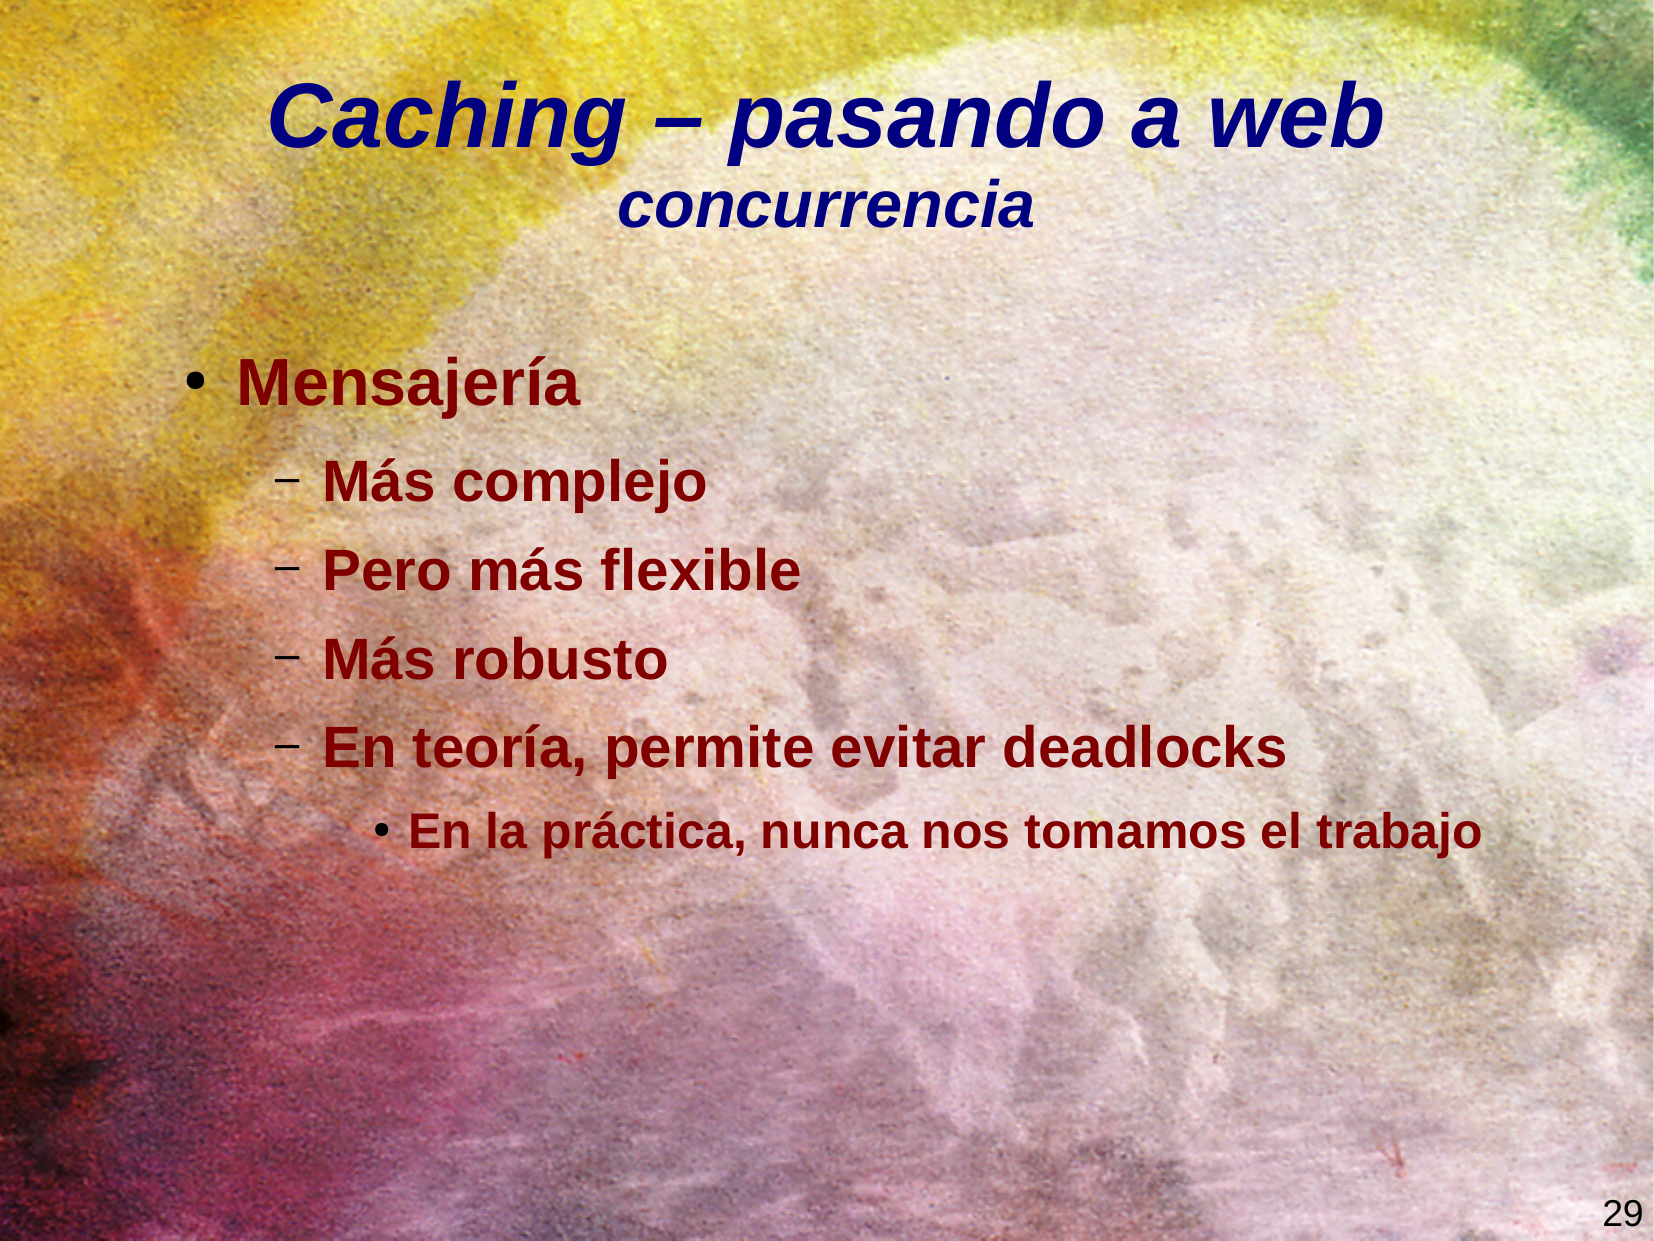

# Caching – pasando a web concurrencia
Mensajería
Más complejo
Pero más flexible
Más robusto
En teoría, permite evitar deadlocks
En la práctica, nunca nos tomamos el trabajo
29